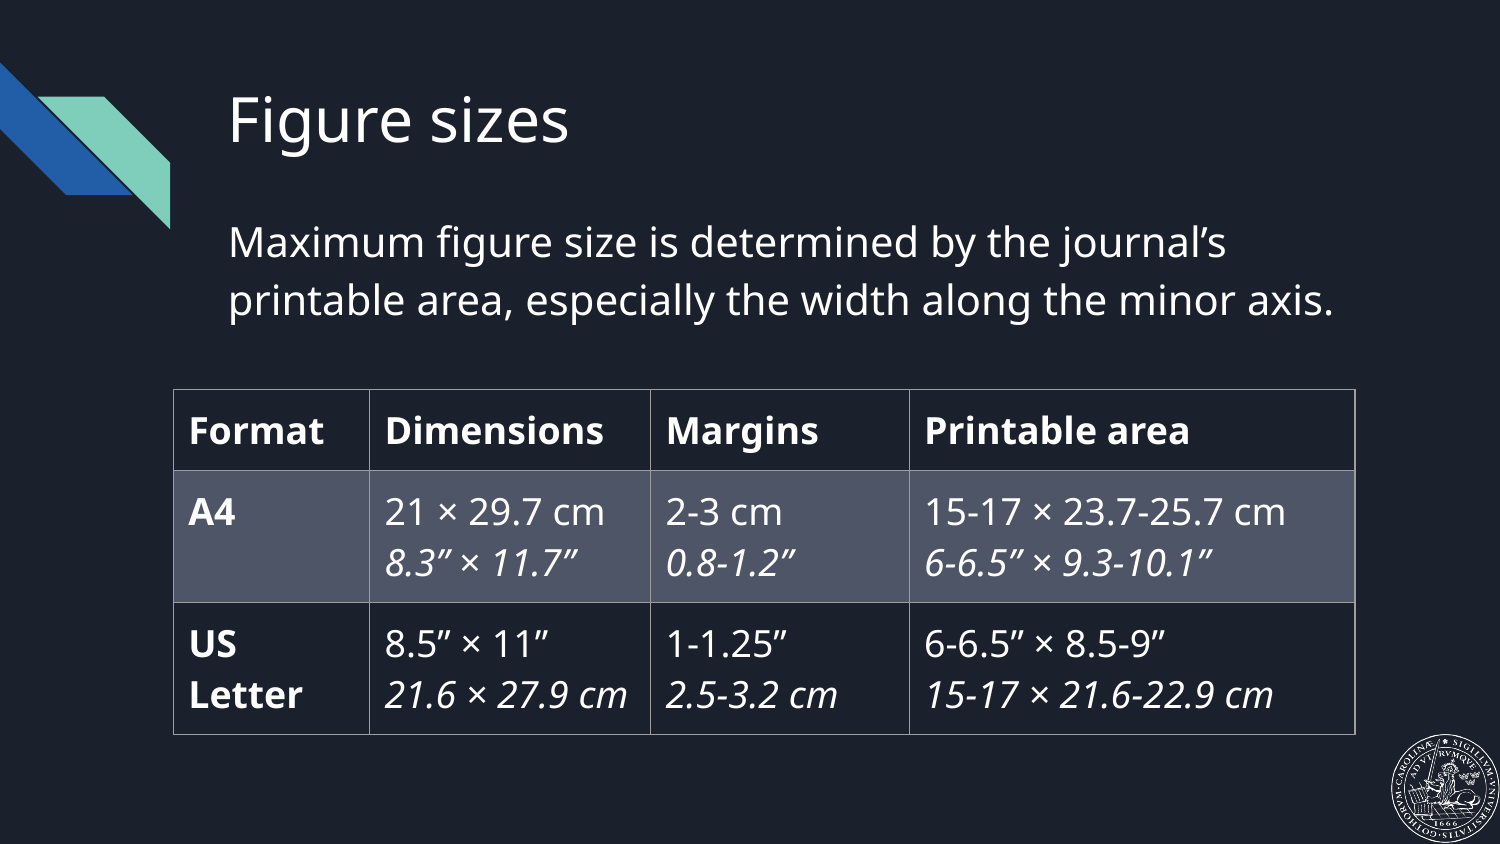

# Figure sizes
Maximum figure size is determined by the journal’s printable area, especially the width along the minor axis.
| Format | Dimensions | Margins | Printable area |
| --- | --- | --- | --- |
| A4 | 21 × 29.7 cm 8.3” × 11.7” | 2-3 cm 0.8-1.2” | 15-17 × 23.7-25.7 cm 6-6.5” × 9.3-10.1” |
| US Letter | 8.5” × 11” 21.6 × 27.9 cm | 1-1.25” 2.5-3.2 cm | 6-6.5” × 8.5-9” 15-17 × 21.6-22.9 cm |